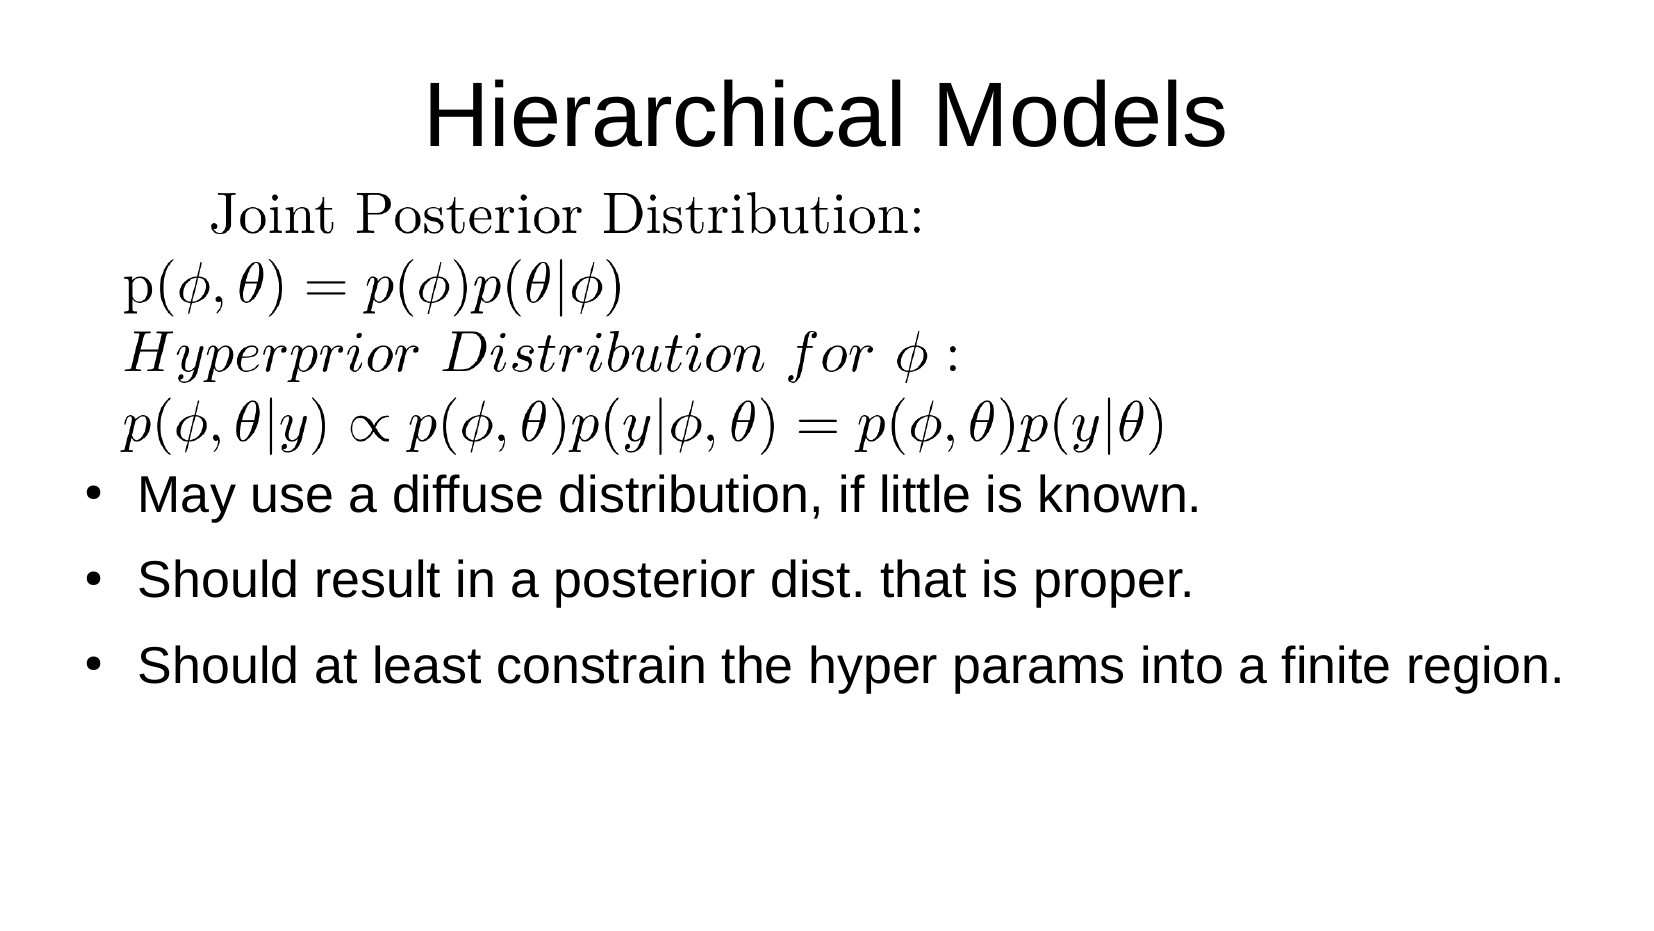

# Hierarchical Models
May use a diffuse distribution, if little is known.
Should result in a posterior dist. that is proper.
Should at least constrain the hyper params into a finite region.